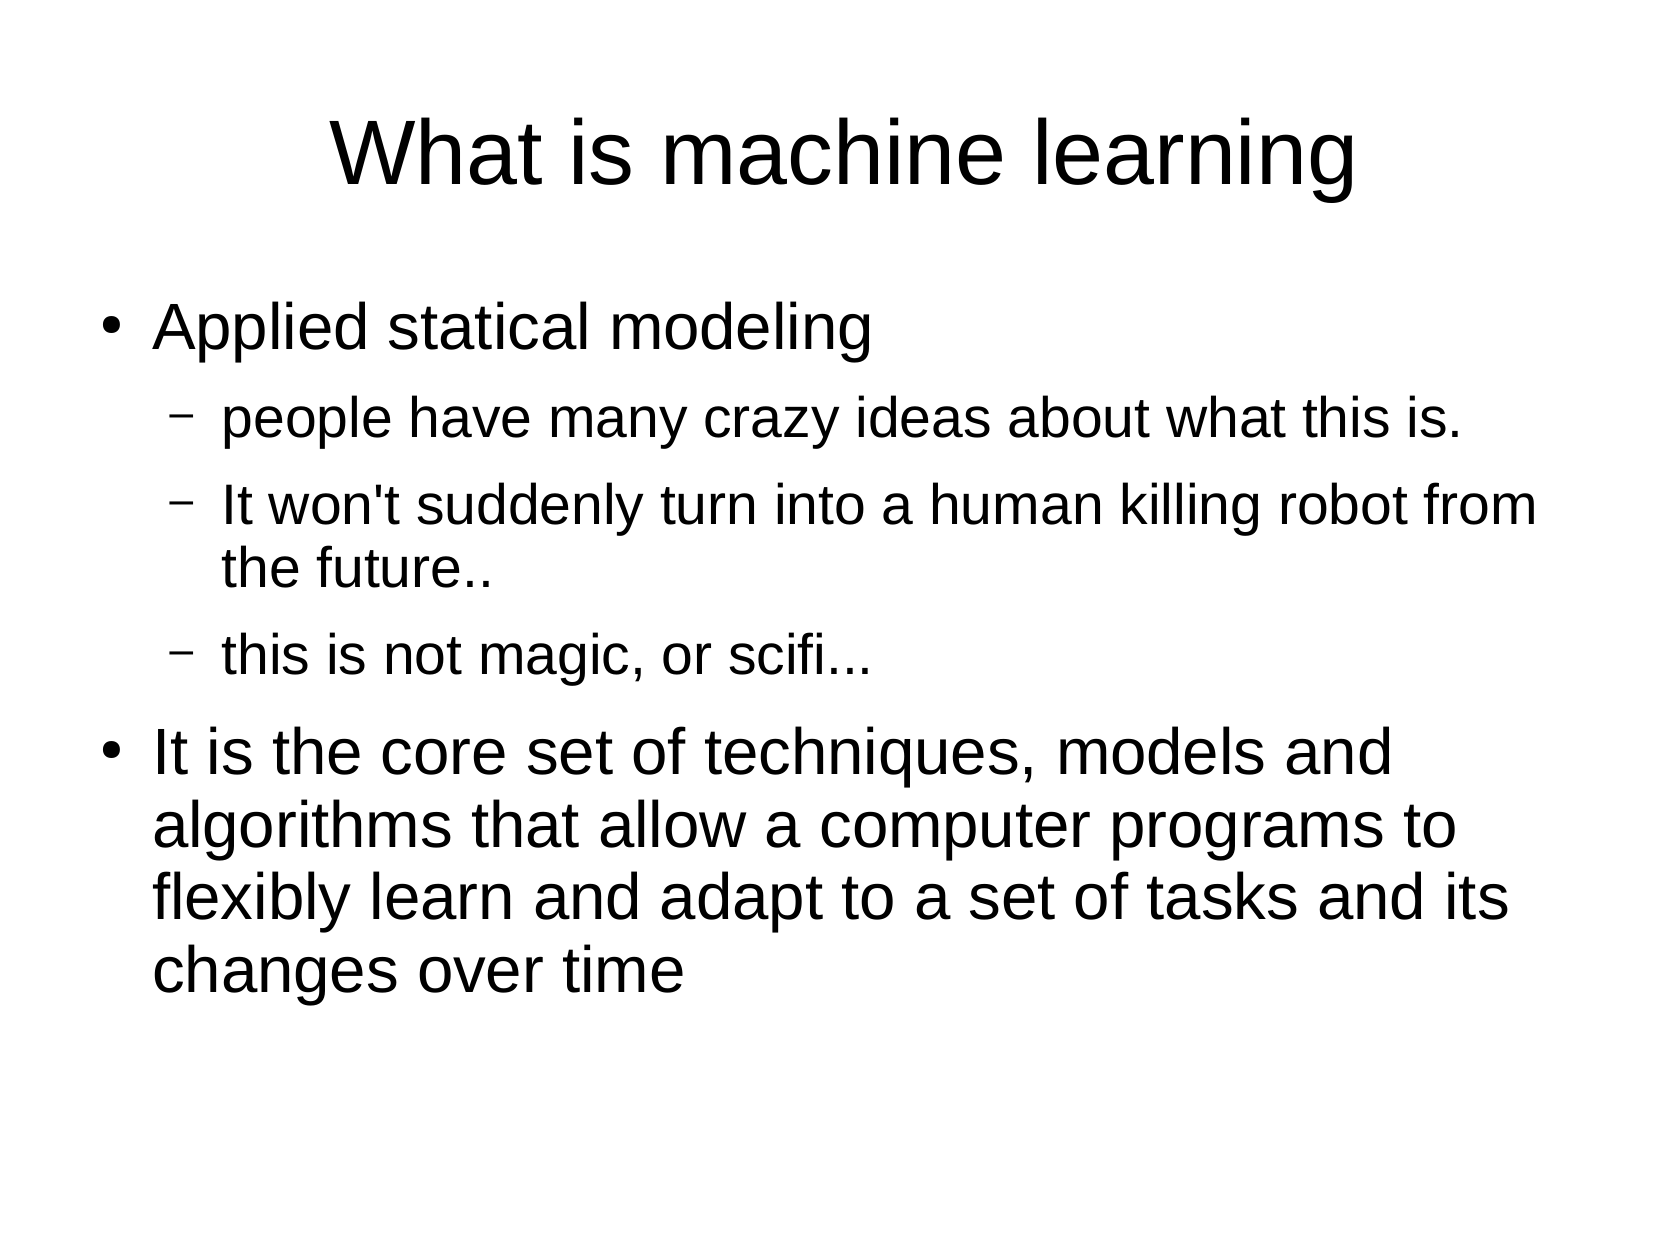

# What is machine learning
Applied statical modeling
people have many crazy ideas about what this is.
It won't suddenly turn into a human killing robot from the future..
this is not magic, or scifi...
It is the core set of techniques, models and algorithms that allow a computer programs to flexibly learn and adapt to a set of tasks and its changes over time